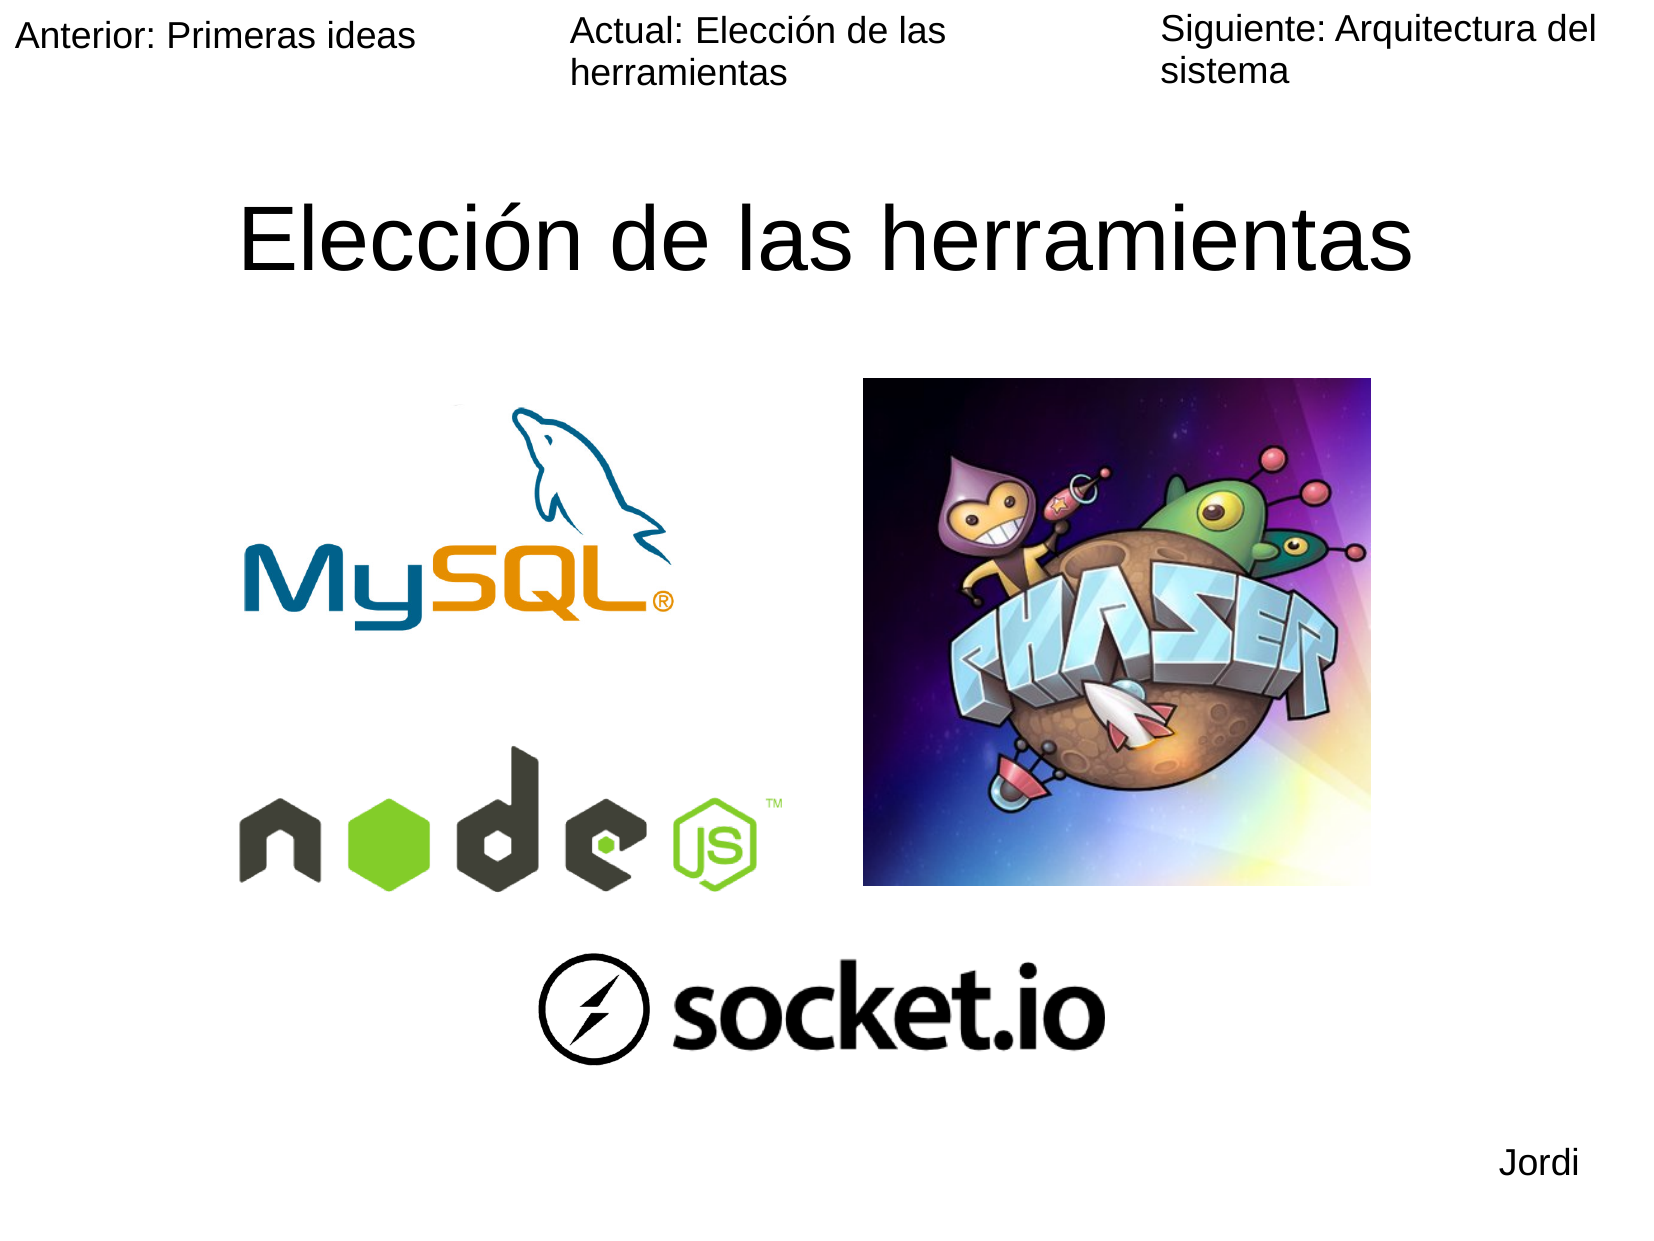

Siguiente: Arquitectura del sistema
Actual: Elección de las herramientas
Anterior: Primeras ideas
# Elección de las herramientas
Jordi